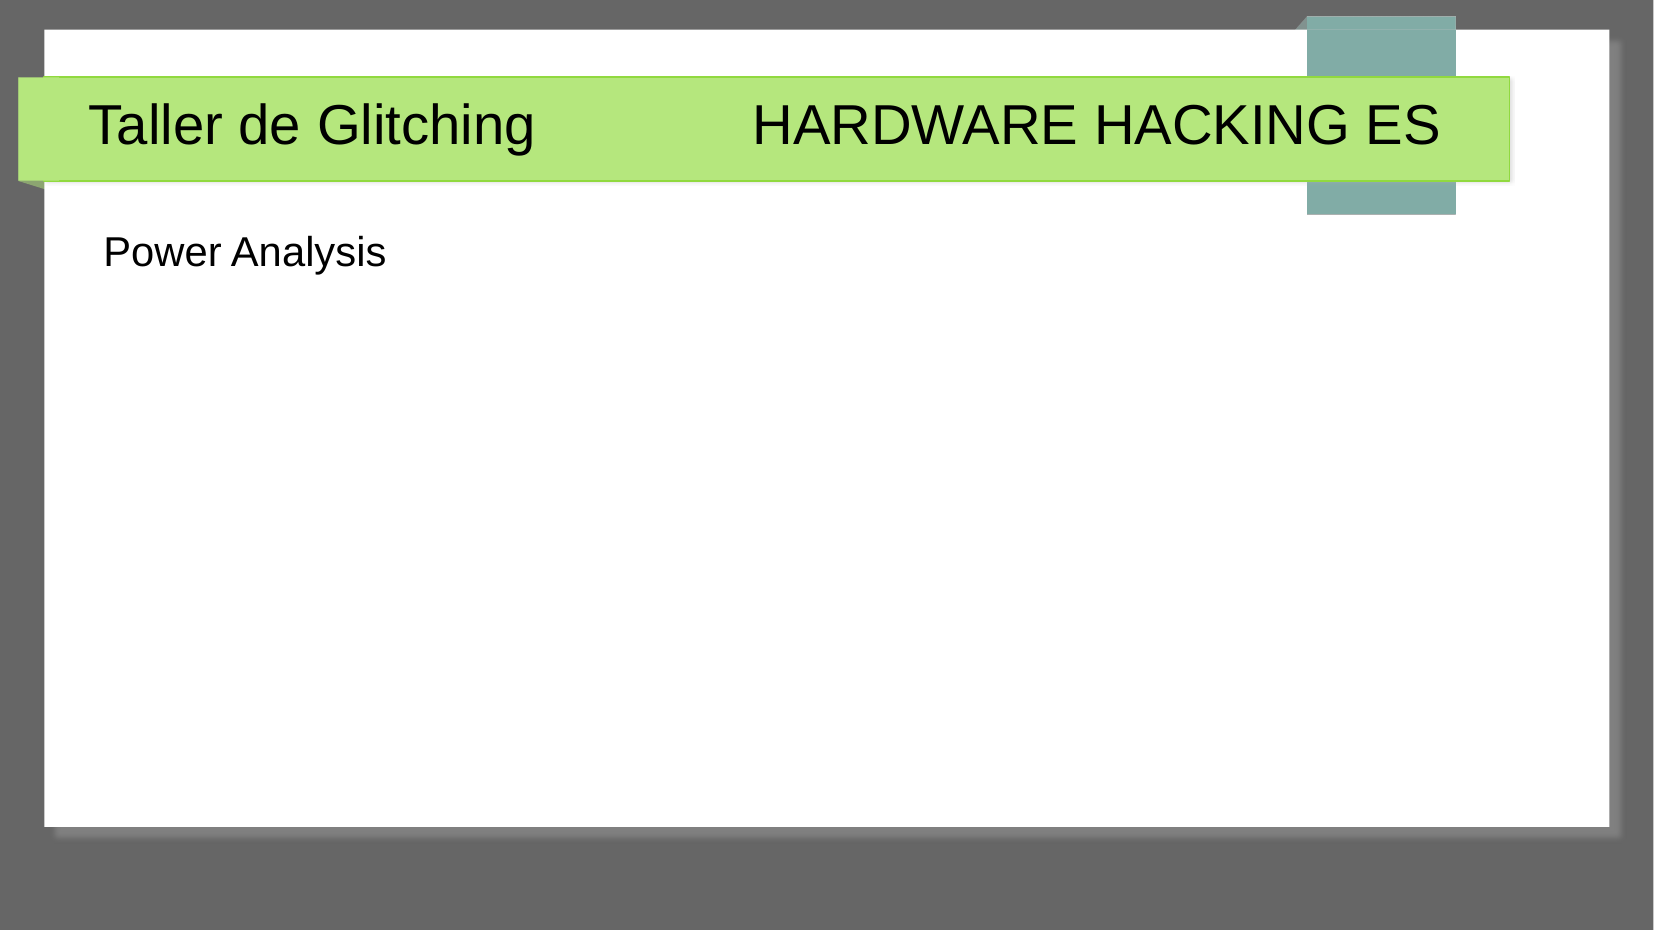

# Taller de Glitching 			HARDWARE HACKING ES
Power Analysis